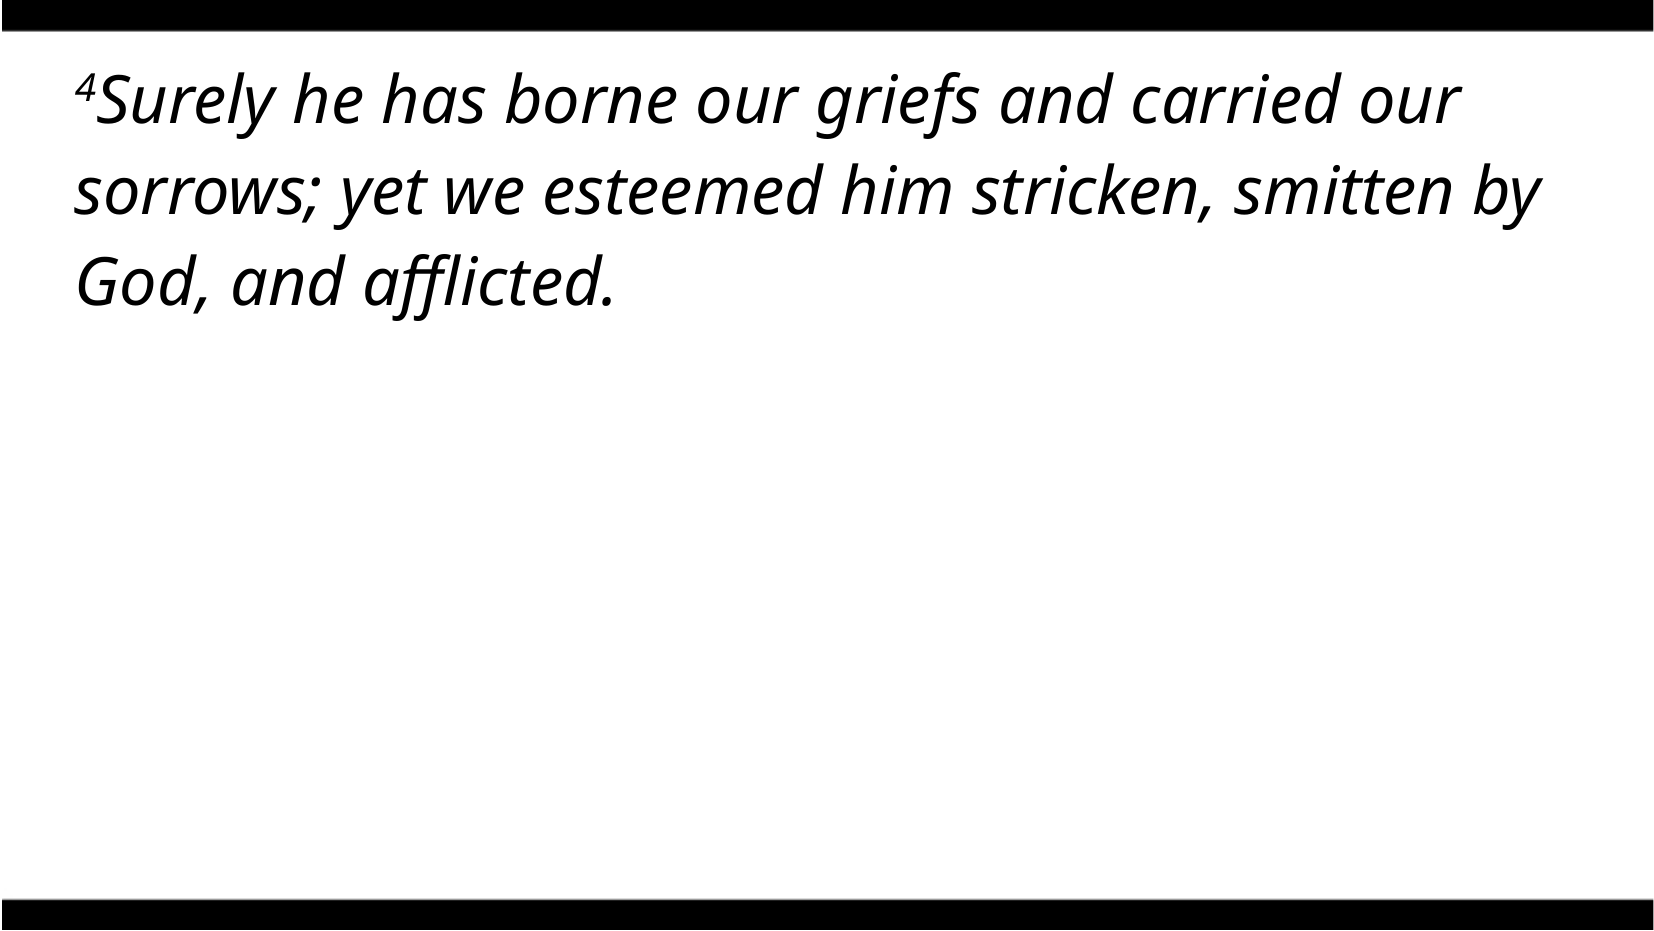

4Surely he has borne our griefs and carried our sorrows; yet we esteemed him stricken, smitten by God, and afflicted.